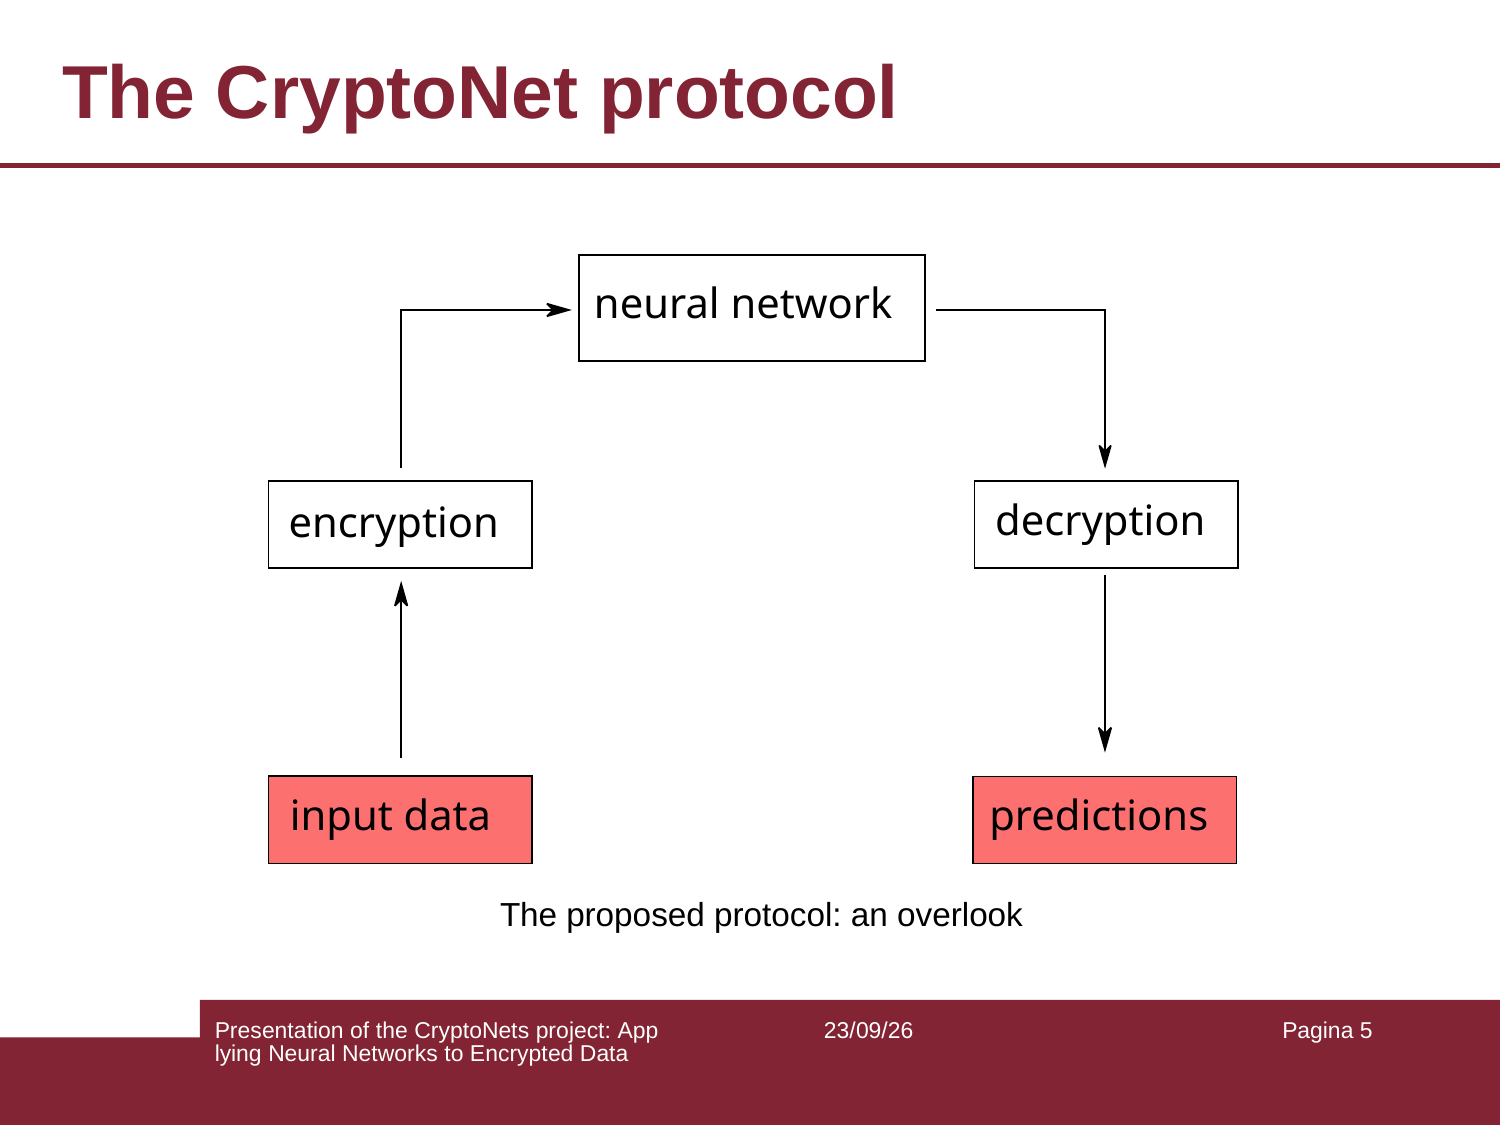

# The CryptoNet protocol
The proposed protocol: an overlook
Presentation of the CryptoNets project: Applying Neural Networks to Encrypted Data
3/10/19
5